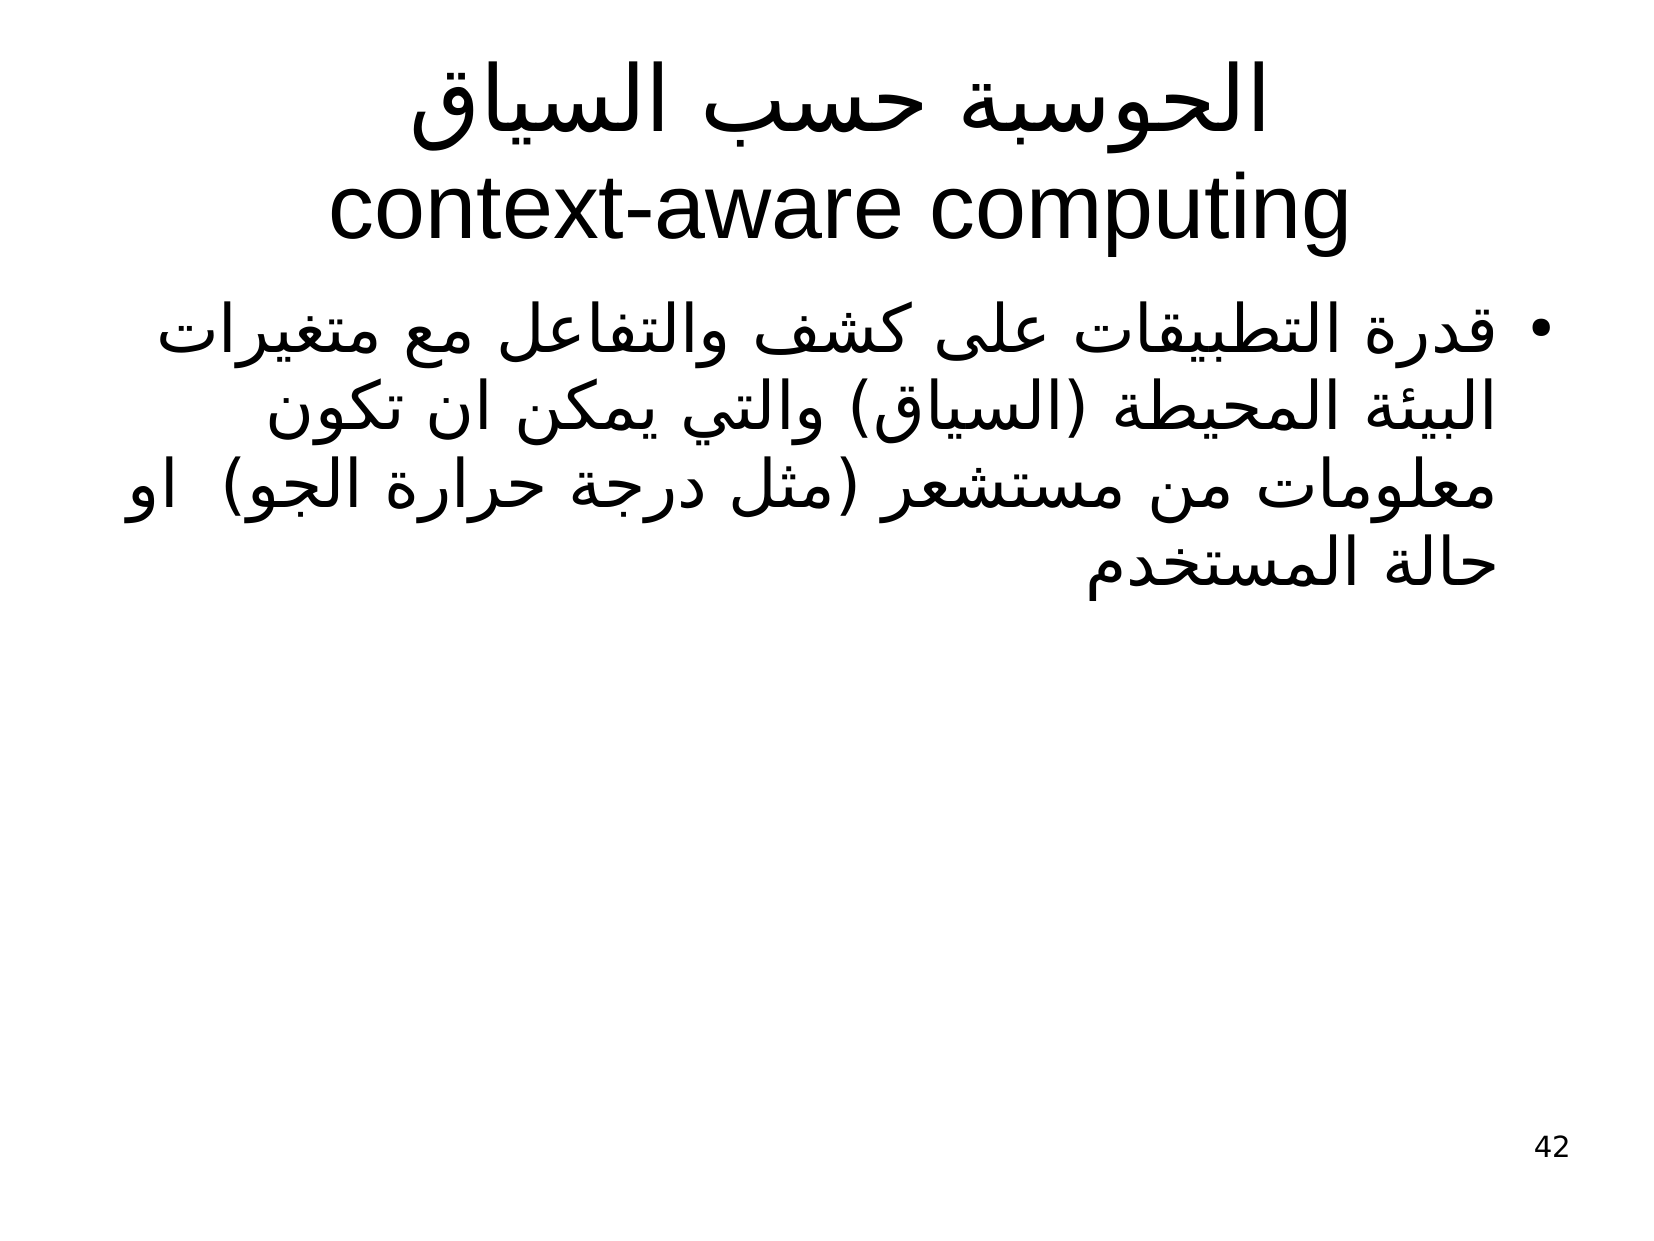

# الحوسبة حسب السياق context-aware computing
قدرة التطبيقات على كشف والتفاعل مع متغيرات البيئة المحيطة (السياق) والتي يمكن ان تكون معلومات من مستشعر (مثل درجة حرارة الجو) او حالة المستخدم
42